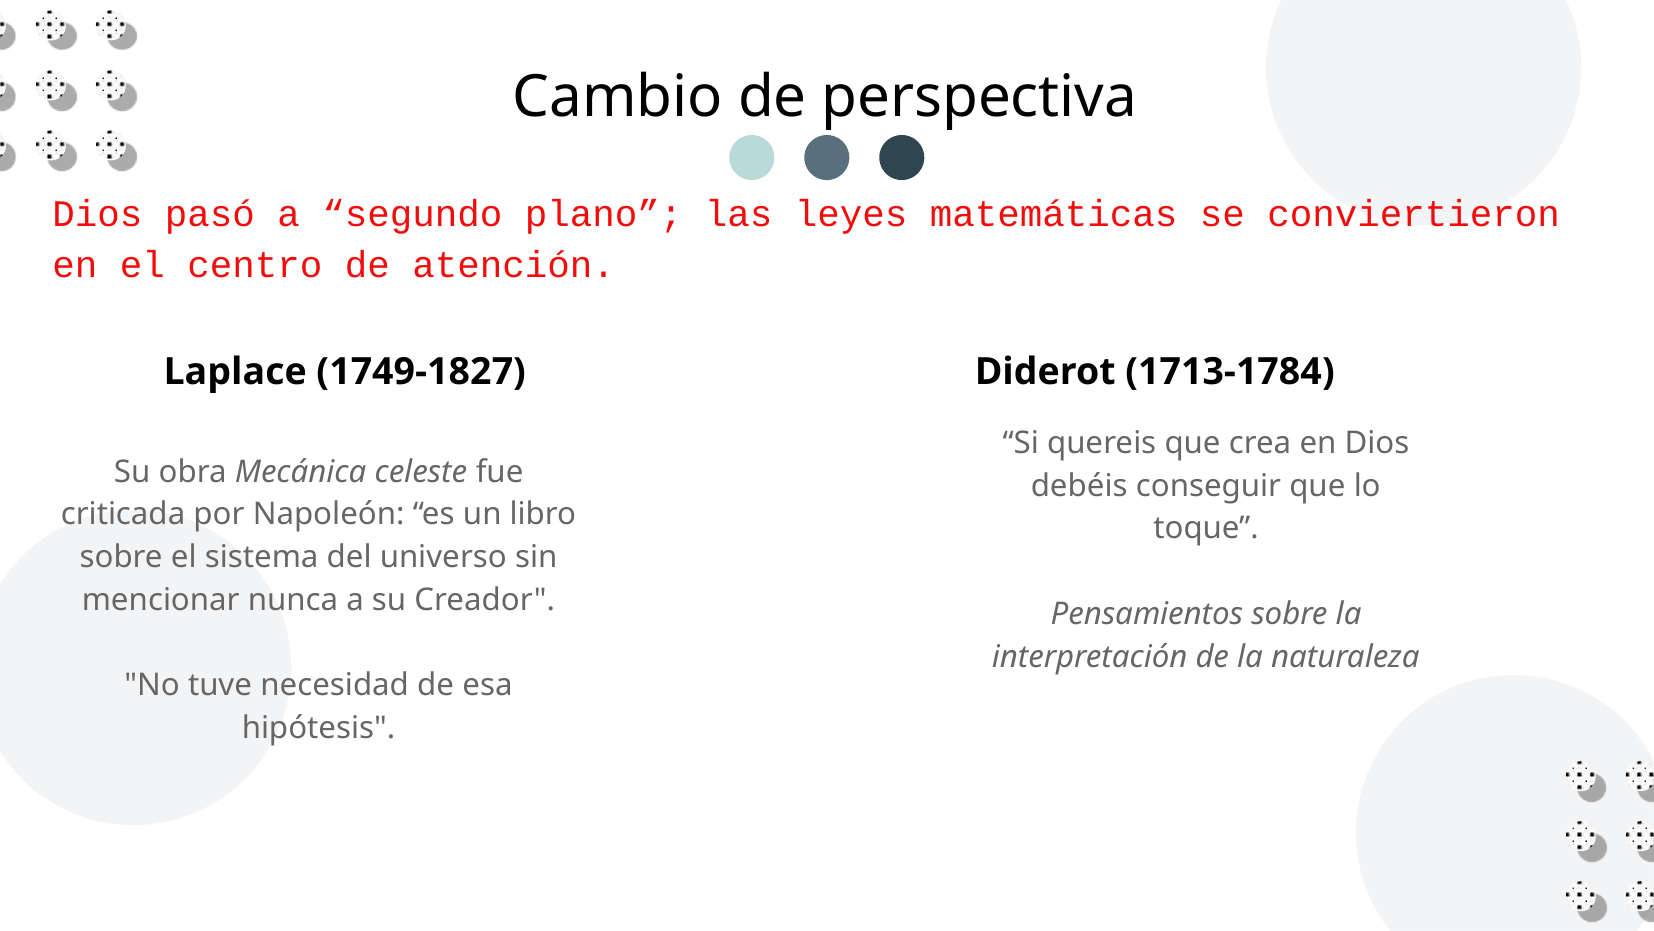

Cambio de perspectiva
Dios pasó a “segundo plano”; las leyes matemáticas se conviertieron en el centro de atención.
Laplace (1749-1827)
Diderot (1713-1784)
“Si quereis que crea en Dios debéis conseguir que lo toque”.
Pensamientos sobre la interpretación de la naturaleza
Su obra Mecánica celeste fue criticada por Napoleón: “es un libro sobre el sistema del universo sin mencionar nunca a su Creador".
"No tuve necesidad de esa hipótesis".